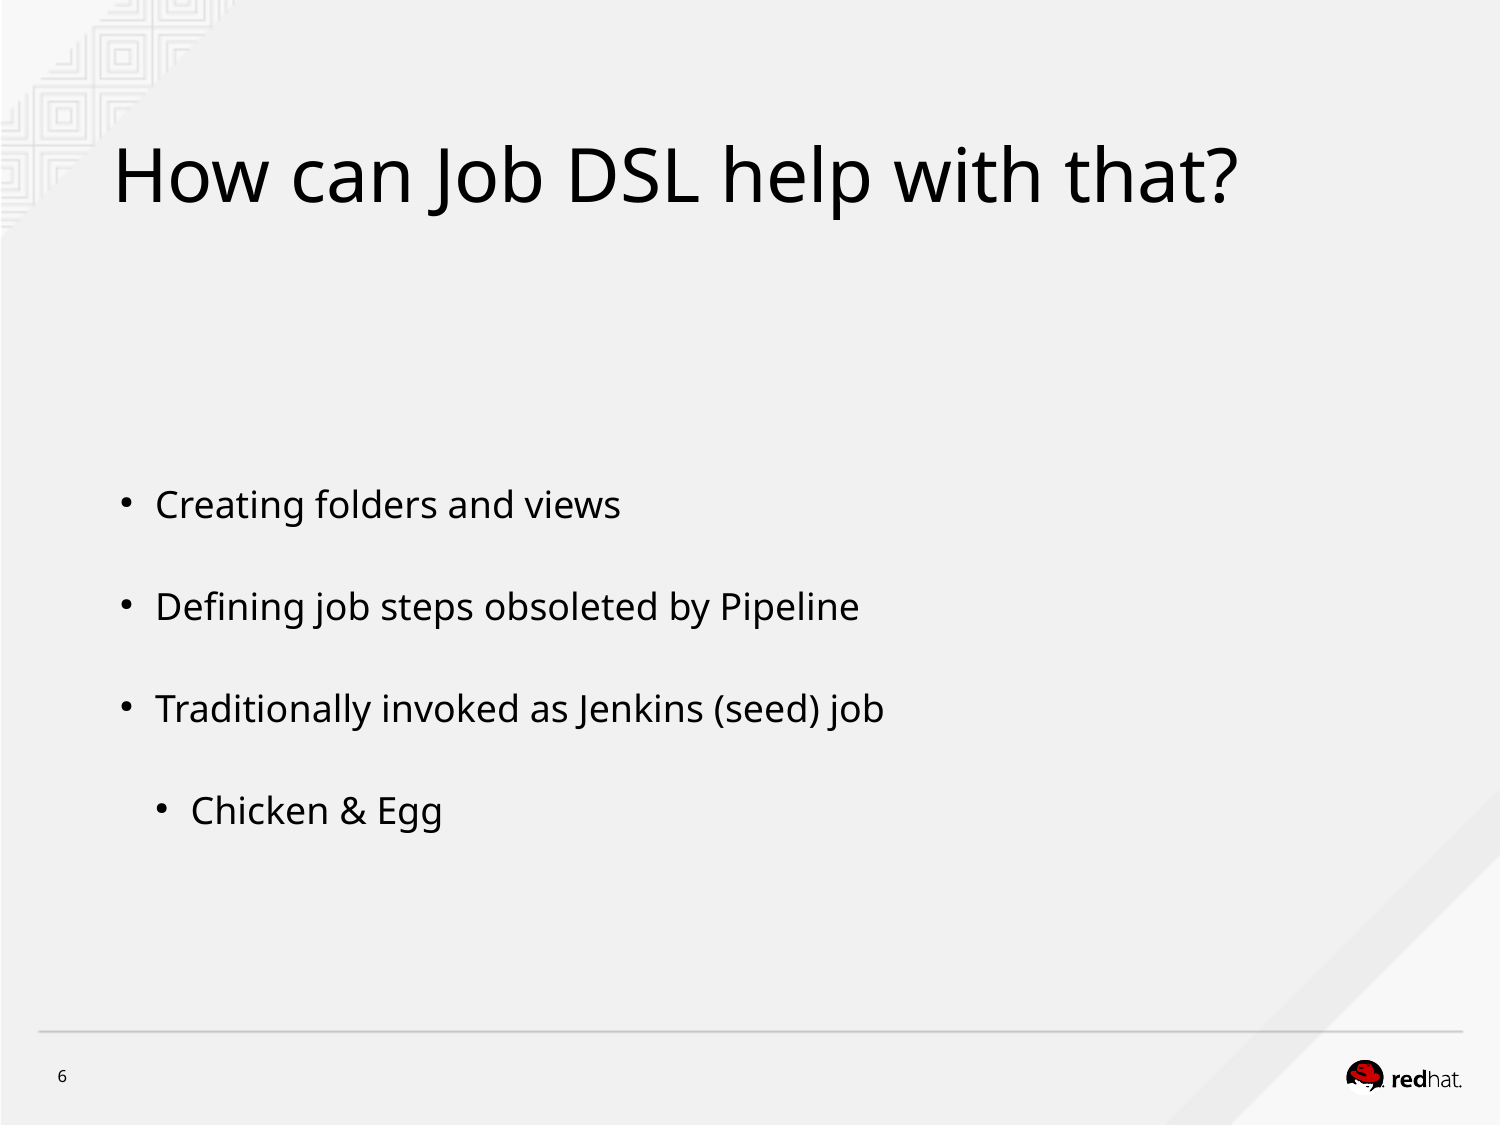

# How can Job DSL help with that?
Creating folders and views
Defining job steps obsoleted by Pipeline
Traditionally invoked as Jenkins (seed) job
Chicken & Egg
6